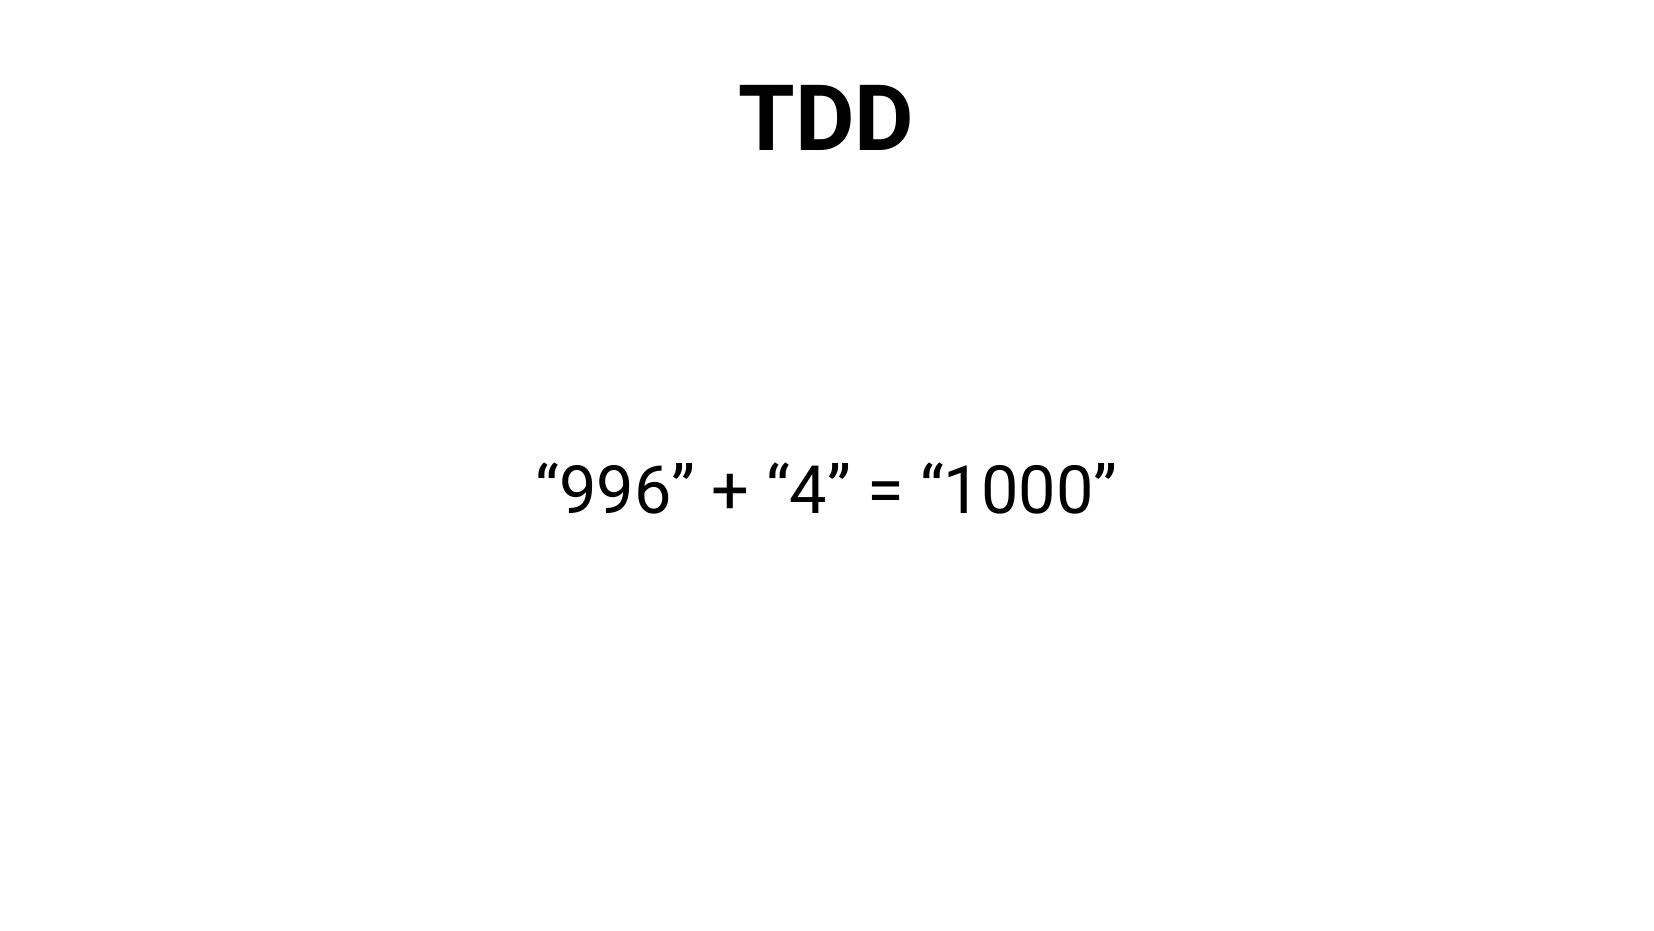

# TDD
“996” + “4” = “1000”